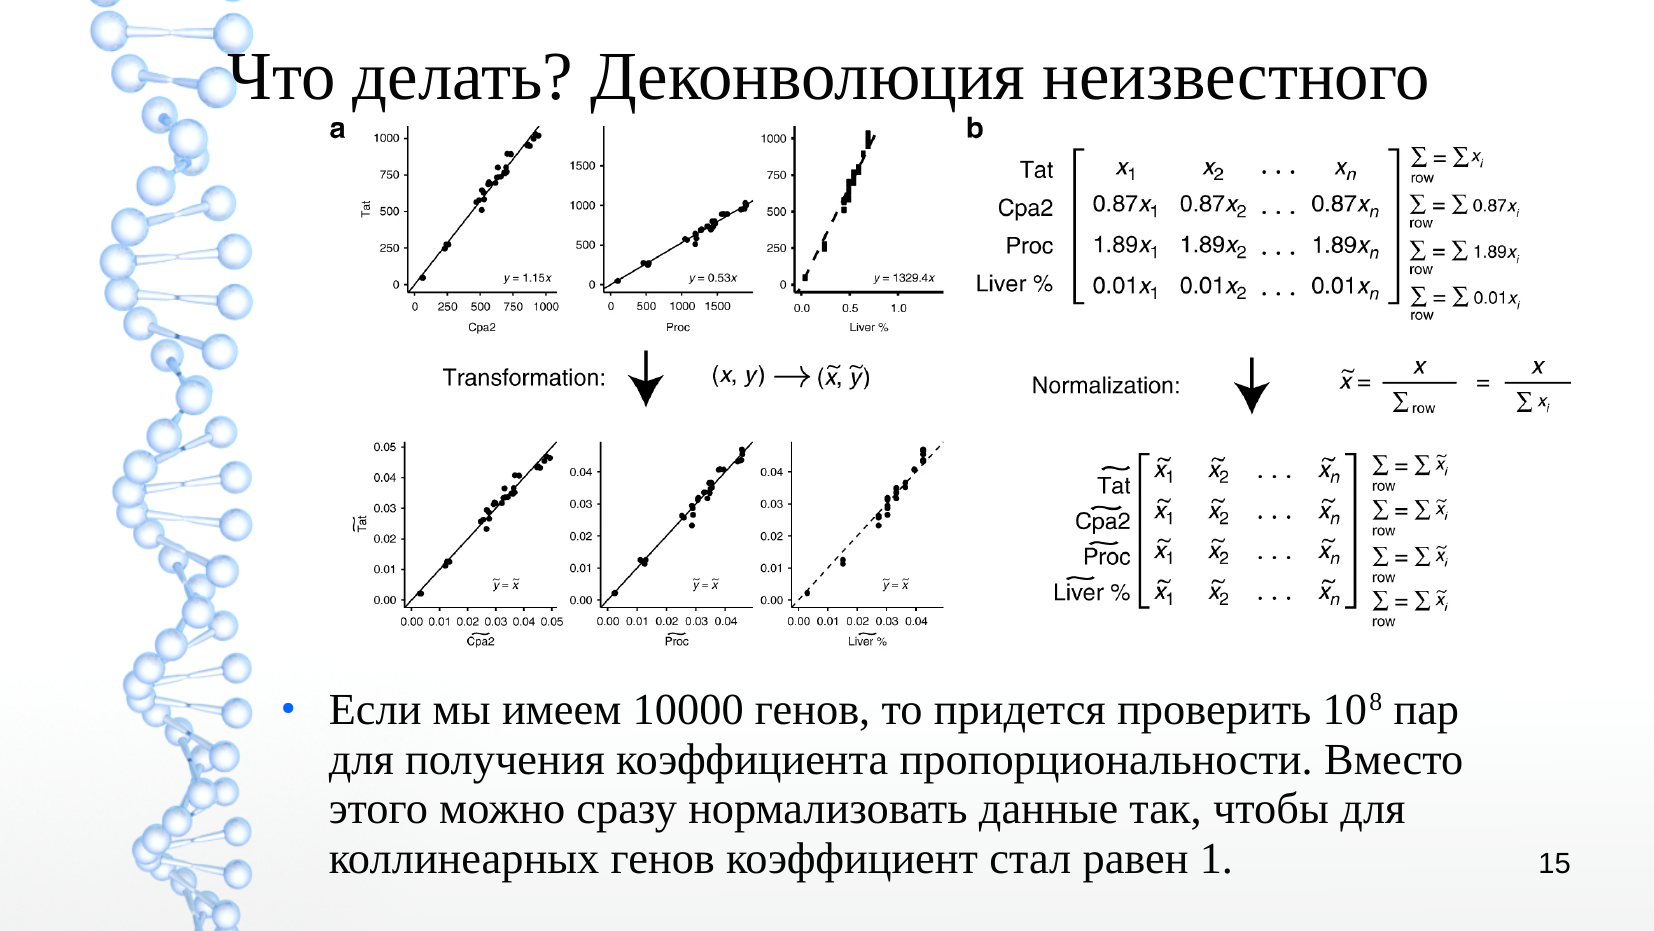

# Что делать? Деконволюция неизвестного
Если мы имеем 10000 генов, то придется проверить 108 пар для получения коэффициента пропорциональности. Вместо этого можно сразу нормализовать данные так, чтобы для коллинеарных генов коэффициент стал равен 1.
15